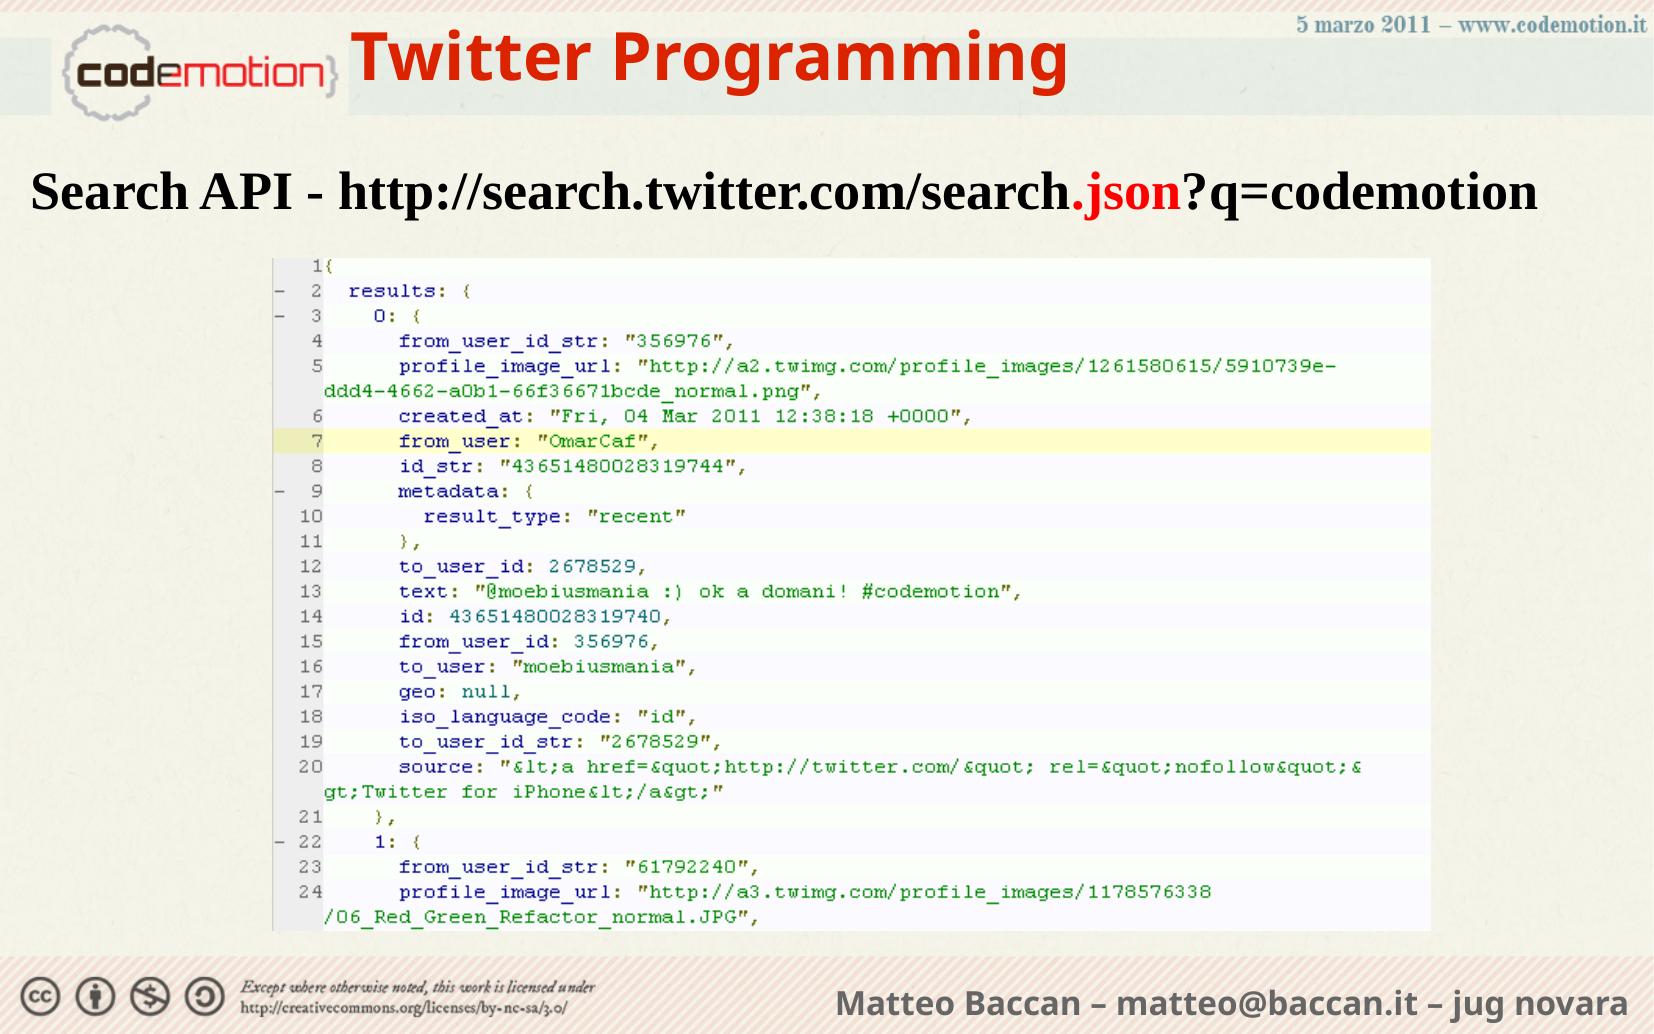

# Twitter Programming
Search API - http://search.twitter.com/search.json?q=codemotion
47
Twitter Programming - Matteo Baccan - matteo@baccan.it